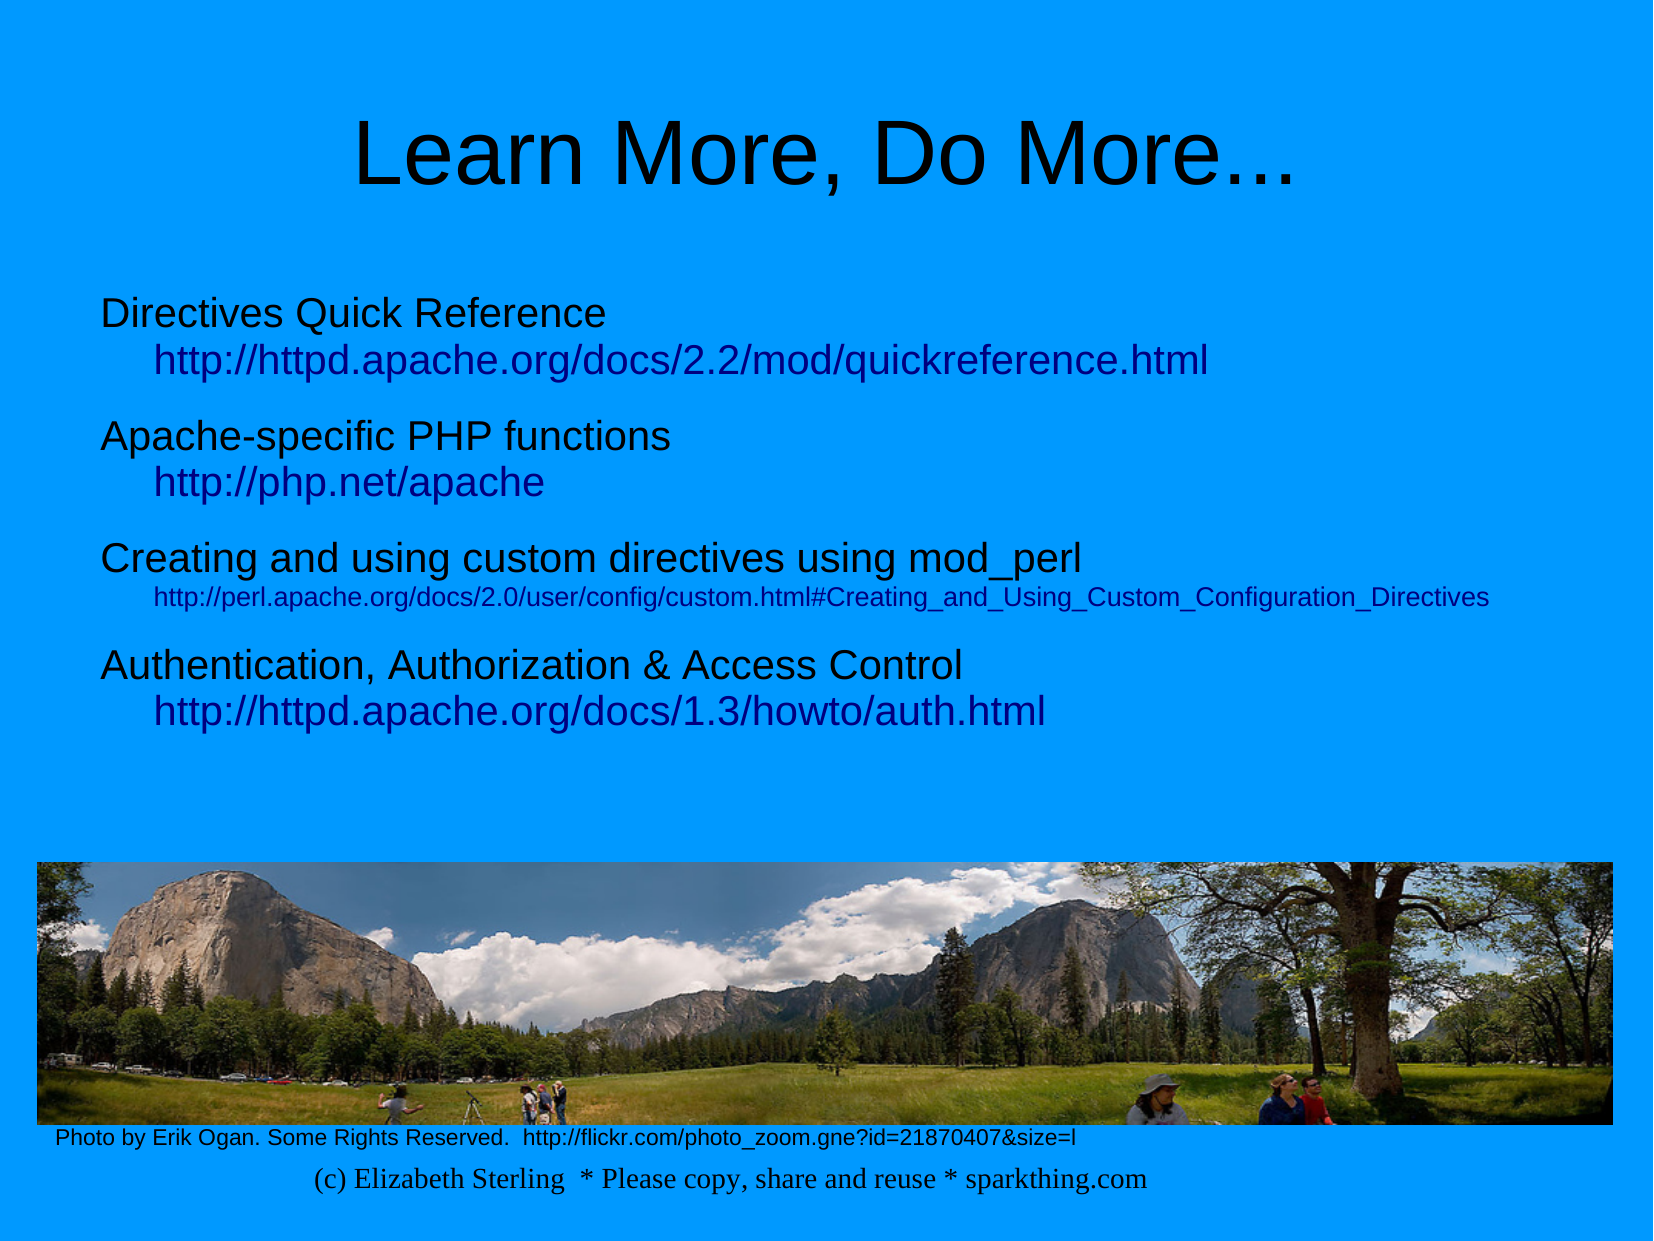

# Learn More, Do More...
Directives Quick Reference
http://httpd.apache.org/docs/2.2/mod/quickreference.html
Apache-specific PHP functions
http://php.net/apache
Creating and using custom directives using mod_perl
http://perl.apache.org/docs/2.0/user/config/custom.html#Creating_and_Using_Custom_Configuration_Directives
Authentication, Authorization & Access Control
http://httpd.apache.org/docs/1.3/howto/auth.html
Photo by Erik Ogan. Some Rights Reserved. http://flickr.com/photo_zoom.gne?id=21870407&size=l
(c) Elizabeth Sterling * Please copy, share and reuse * sparkthing.com